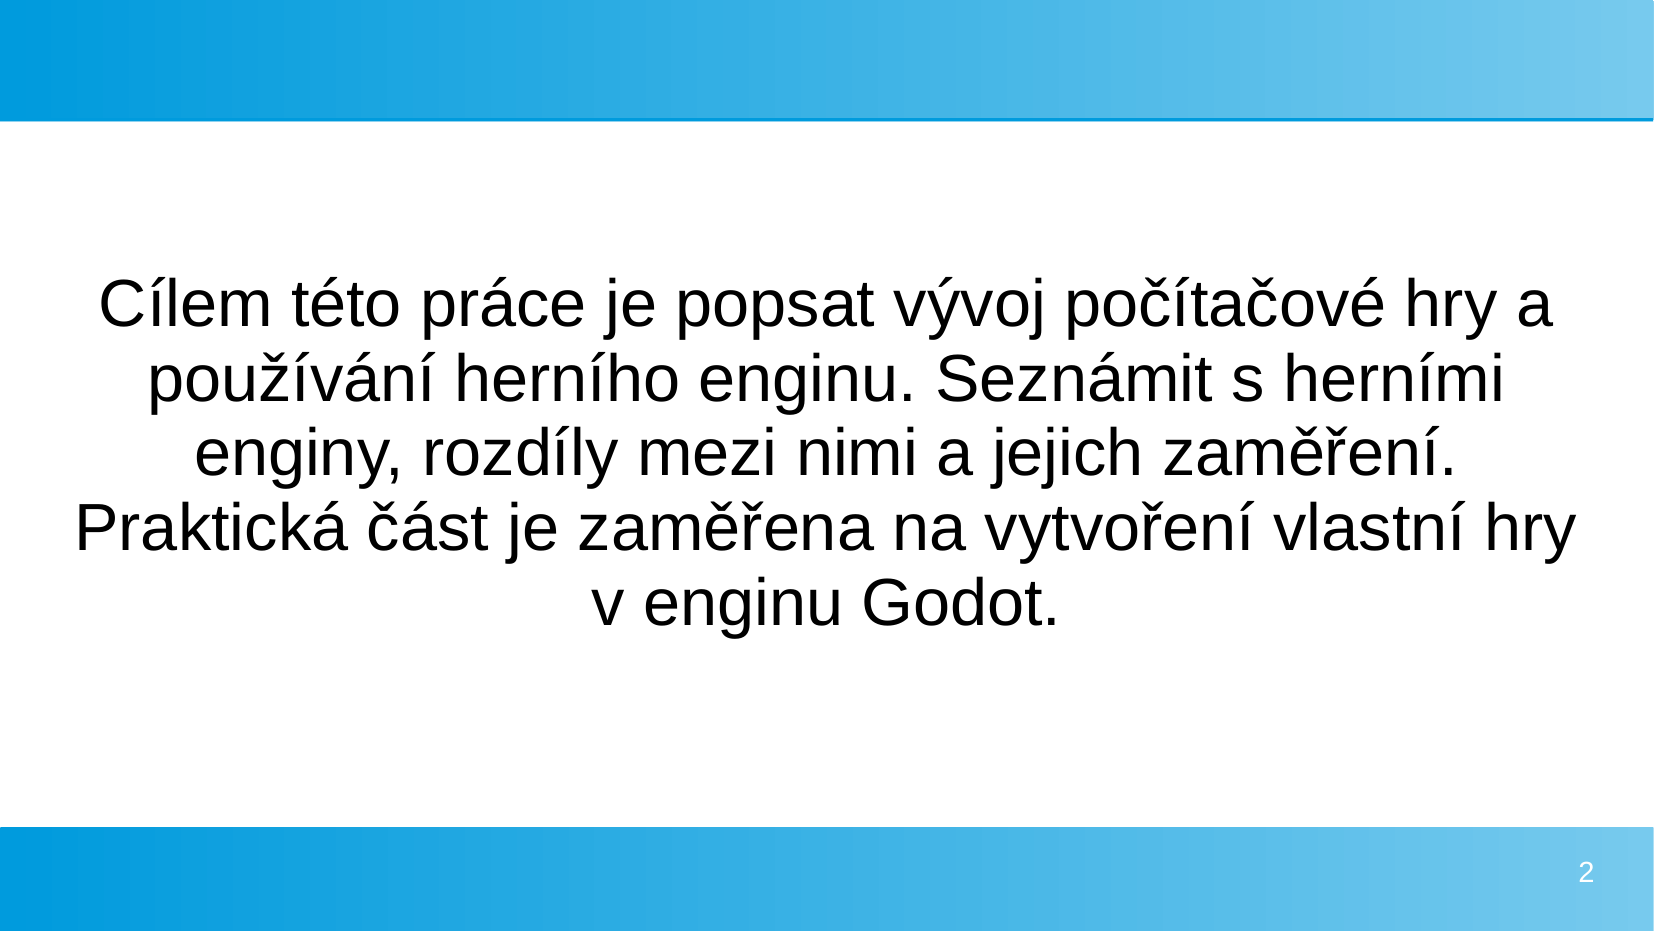

# Cílem této práce je popsat vývoj počítačové hry a používání herního enginu. Seznámit s herními enginy, rozdíly mezi nimi a jejich zaměření. Praktická část je zaměřena na vytvoření vlastní hry v enginu Godot.
2